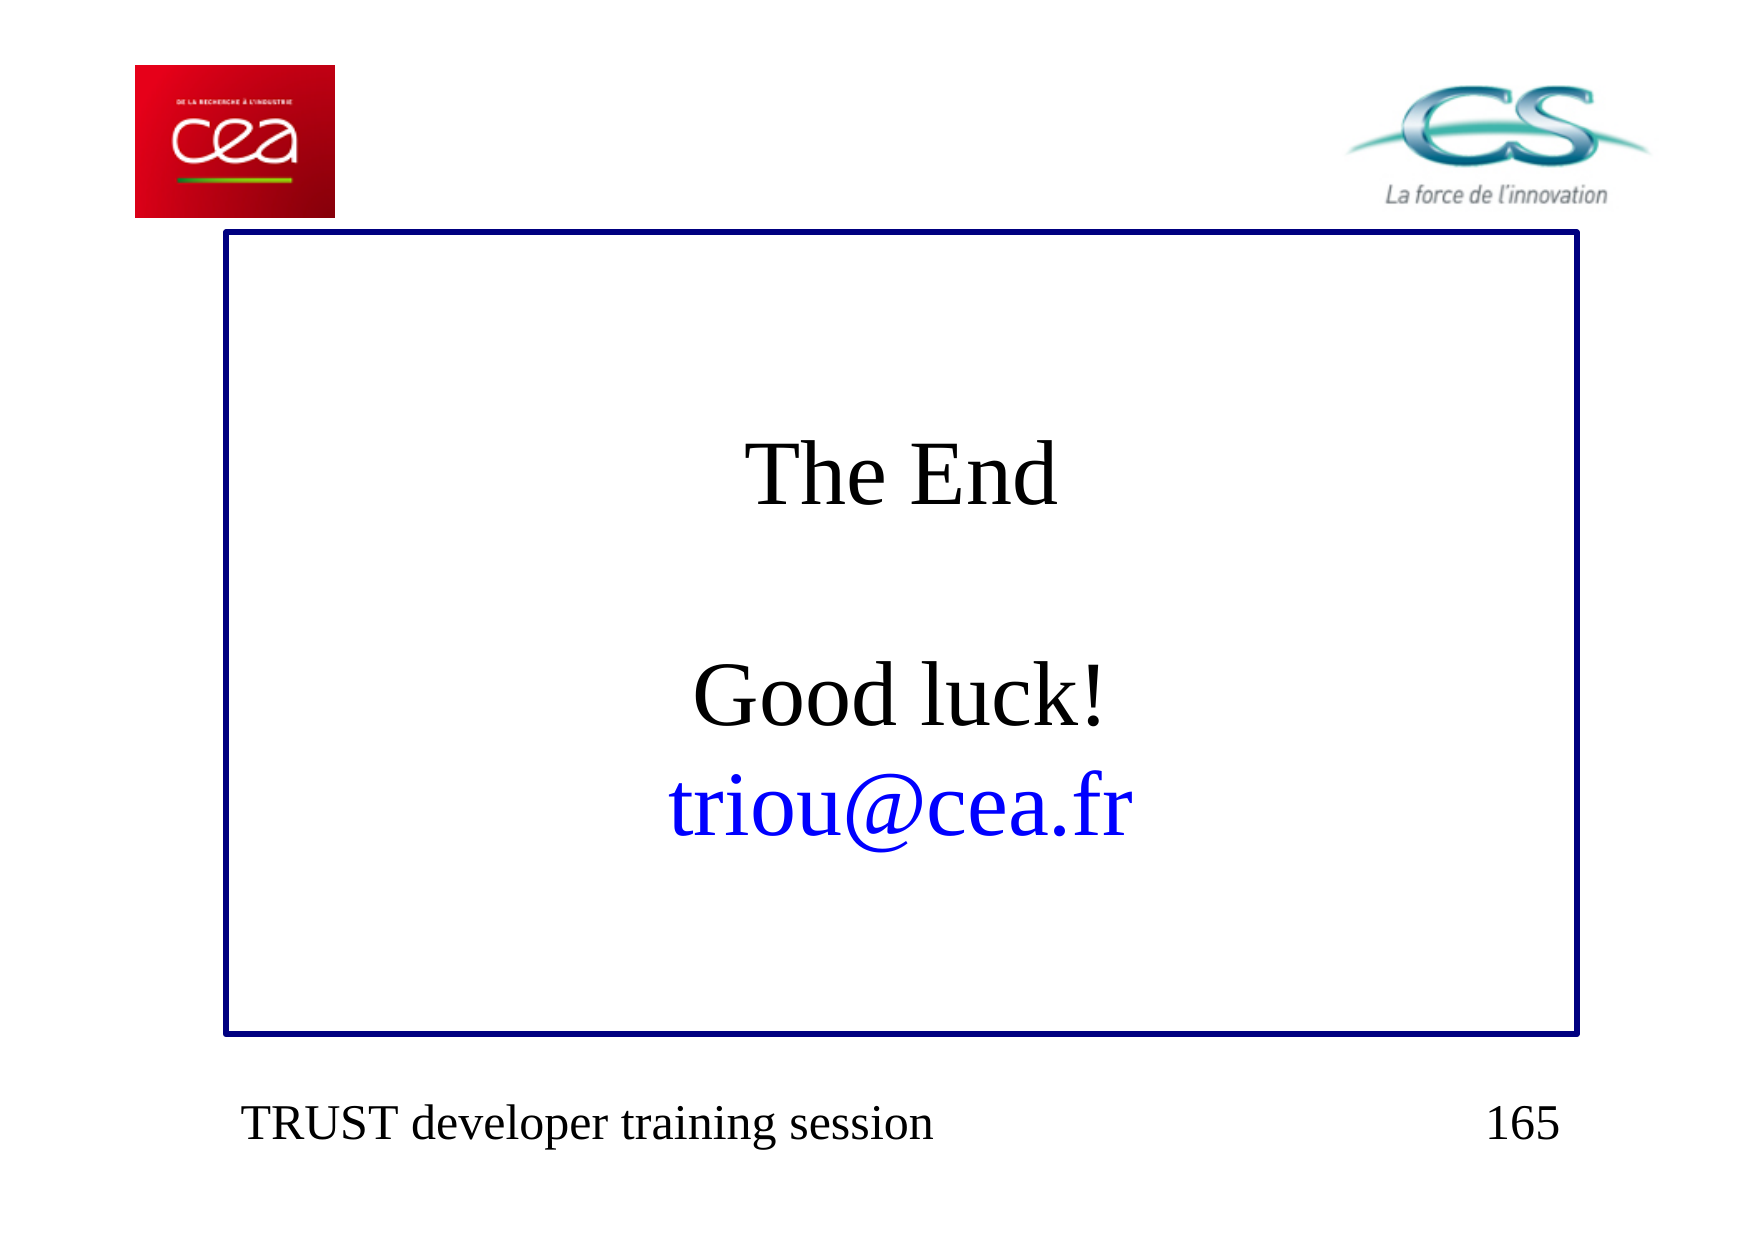

# The End Good luck! triou@cea.fr
TRUST developer training session
165